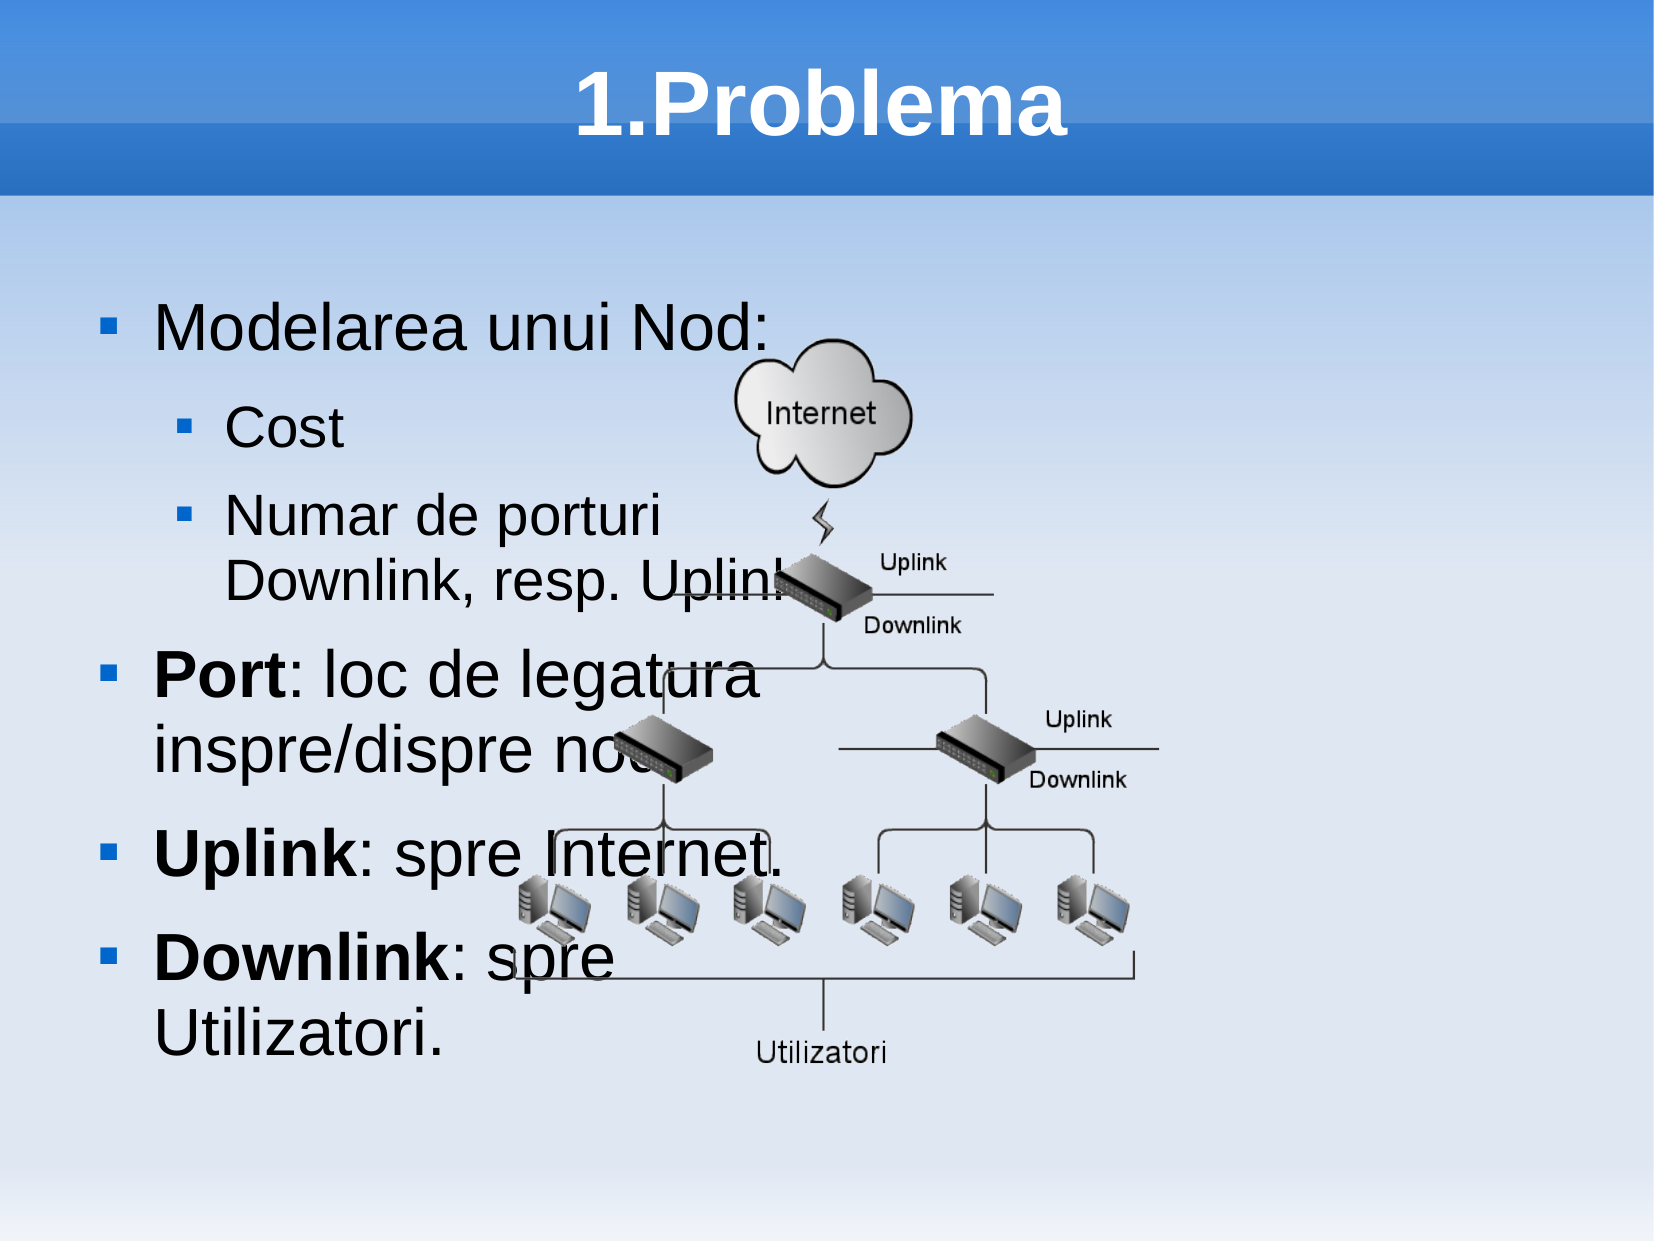

# 1.Problema
Modelarea unui Nod:
Cost
Numar de porturi Downlink, resp. Uplink
Port: loc de legatura inspre/dispre nod.
Uplink: spre Internet.
Downlink: spre Utilizatori.